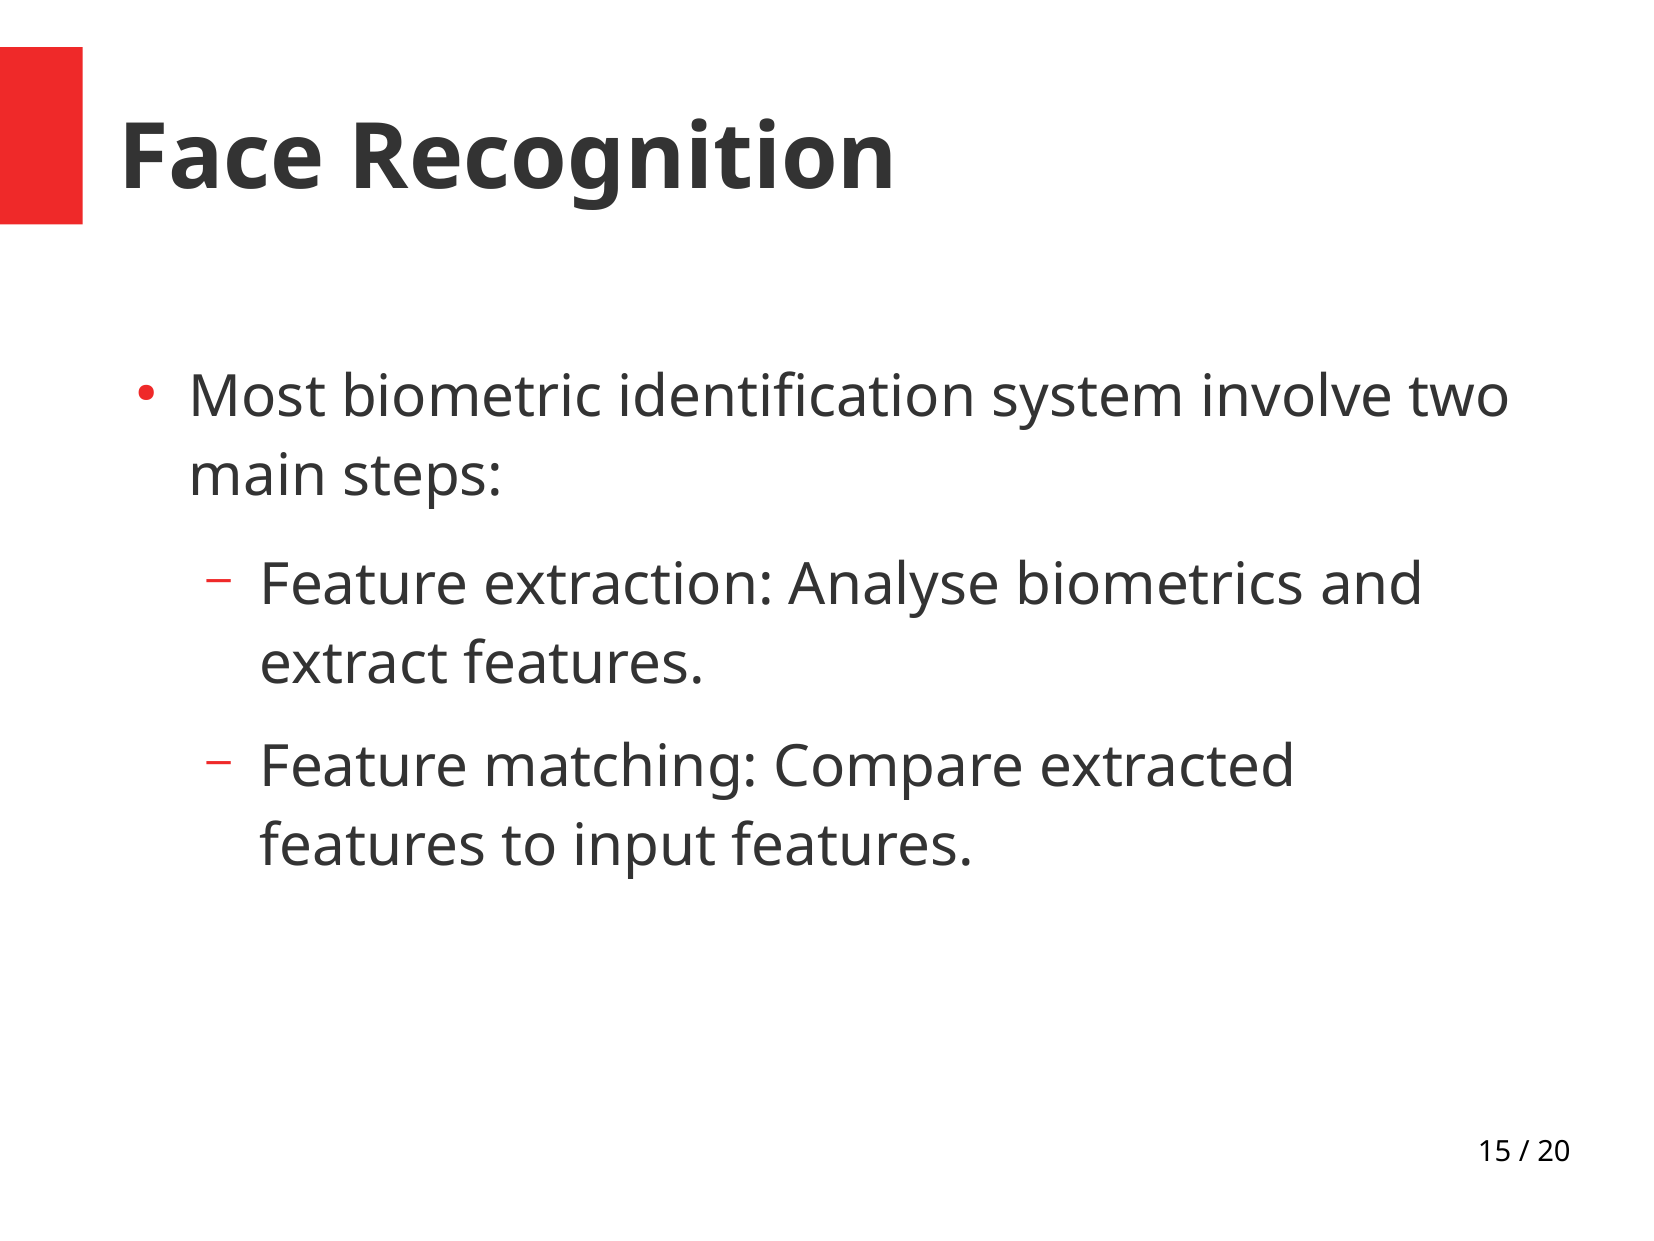

# Face Recognition
Most biometric identification system involve two main steps:
Feature extraction: Analyse biometrics and extract features.
Feature matching: Compare extracted features to input features.
15